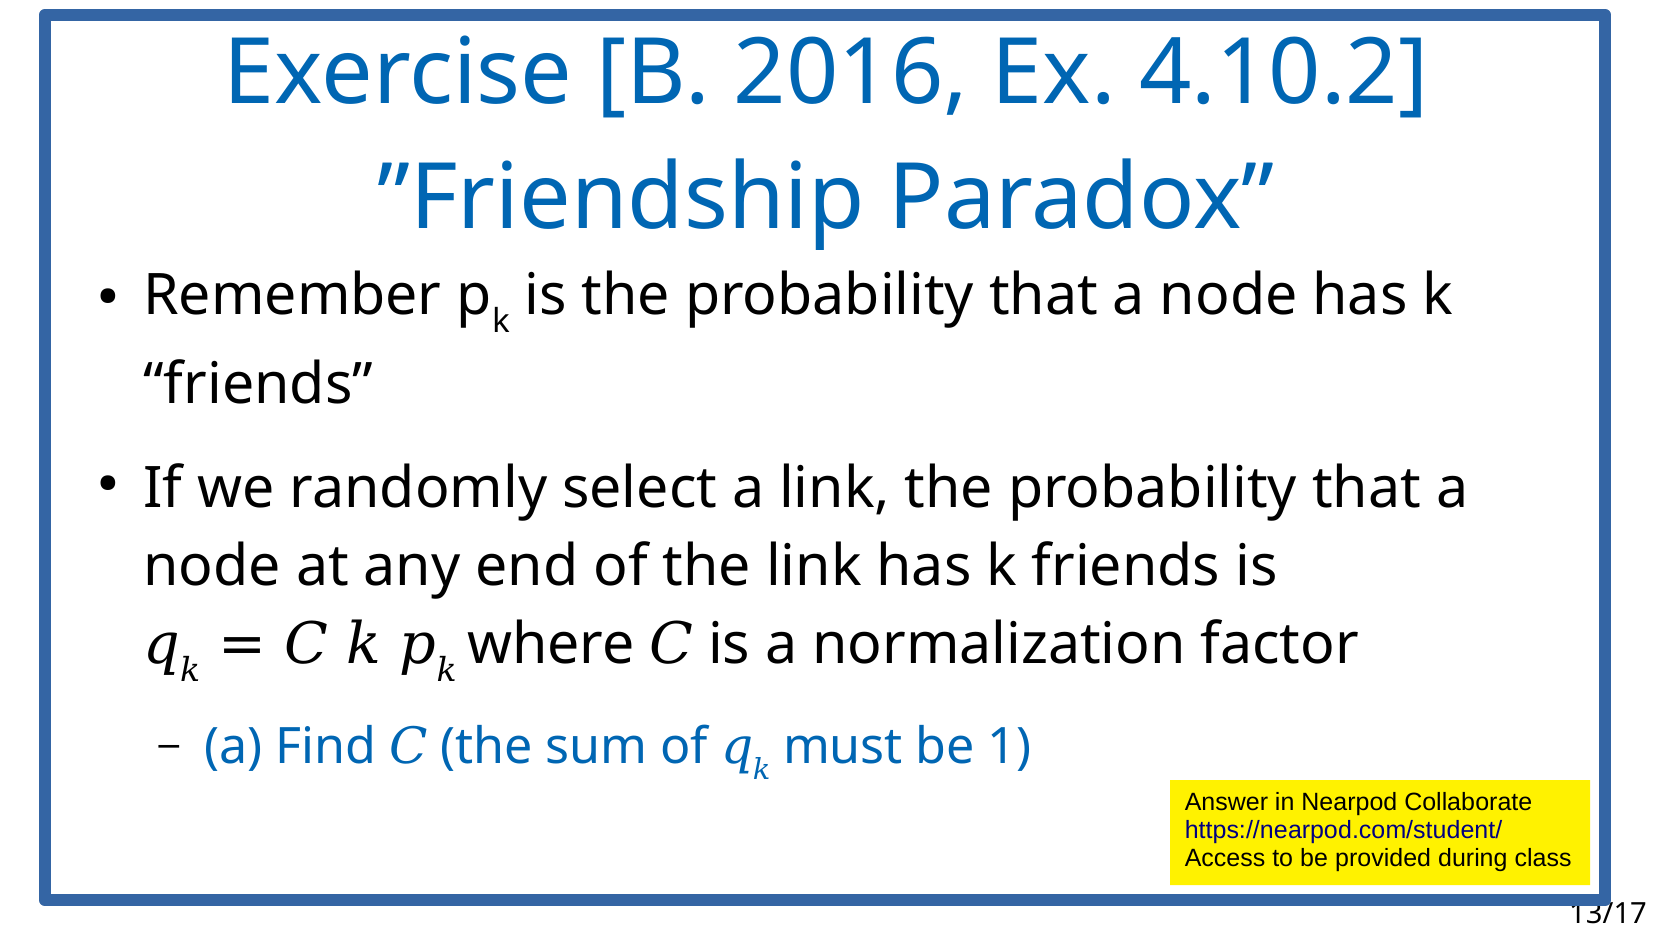

# Exercise [B. 2016, Ex. 4.10.2] ”Friendship Paradox”
Remember pk is the probability that a node has k “friends”
If we randomly select a link, the probability that a node at any end of the link has k friends is
qk = C k pk where C is a normalization factor
(a) Find C (the sum of qk must be 1)
Answer in Nearpod Collaboratehttps://nearpod.com/student/
Access to be provided during class
13